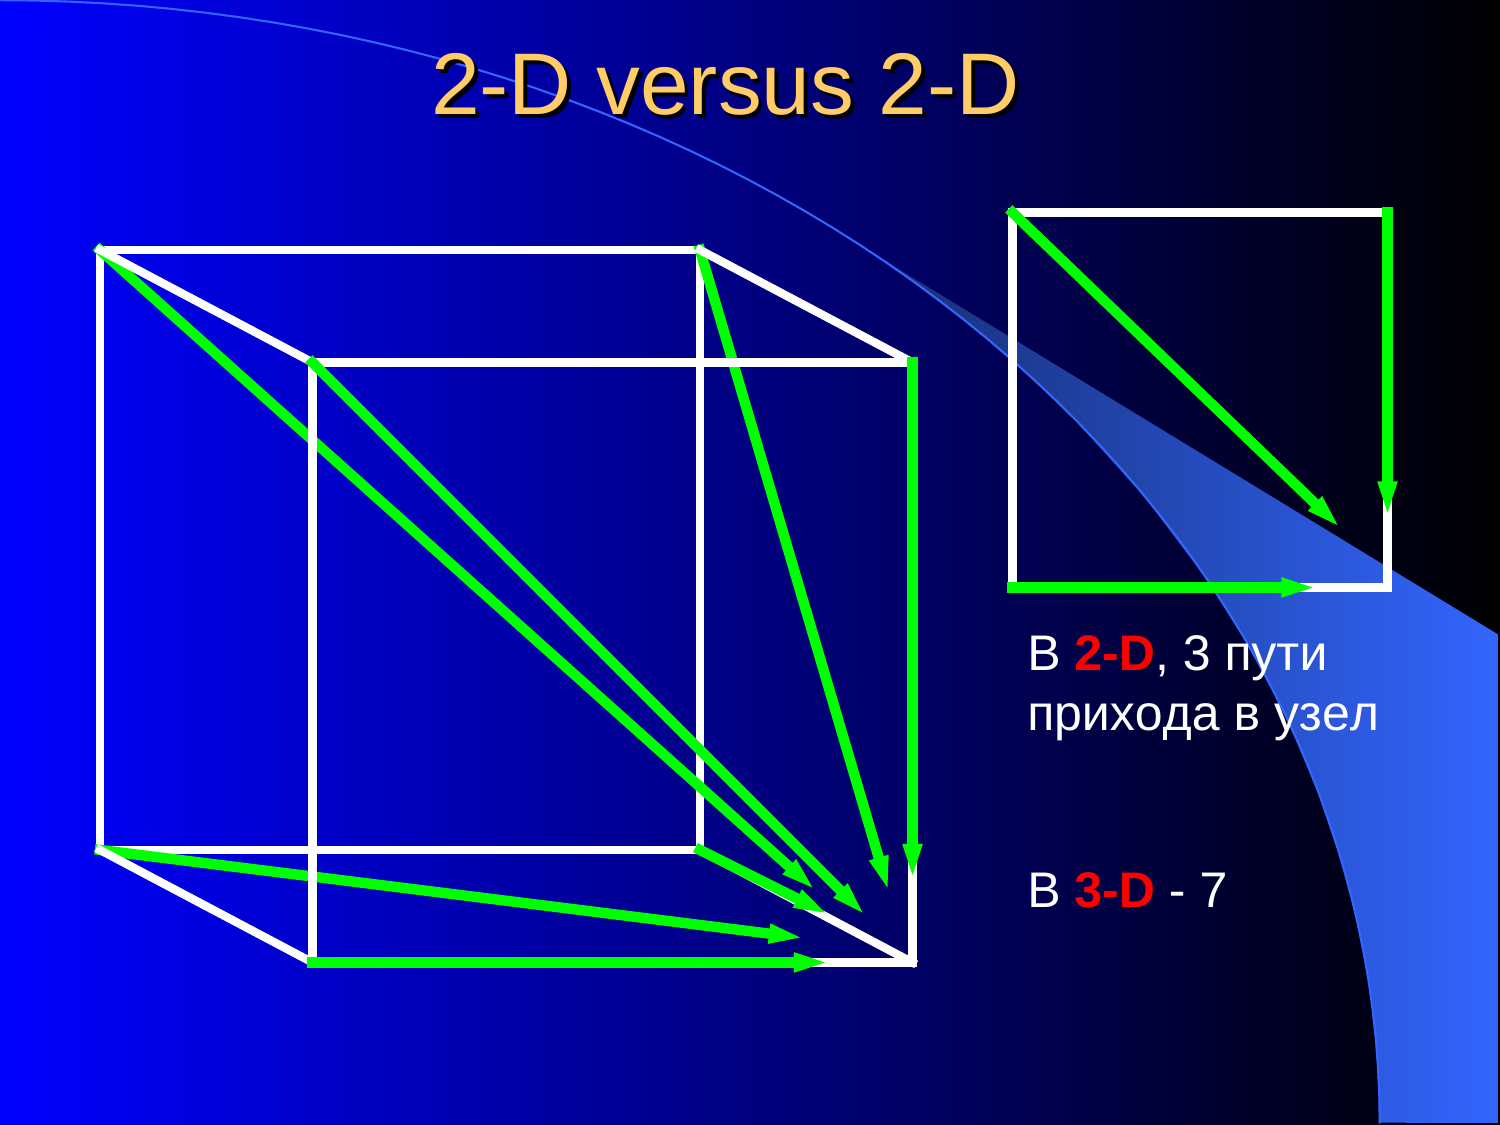

# 2-D versus 2-D
В 2-D, 3 пути прихода в узел
В 3-D - 7